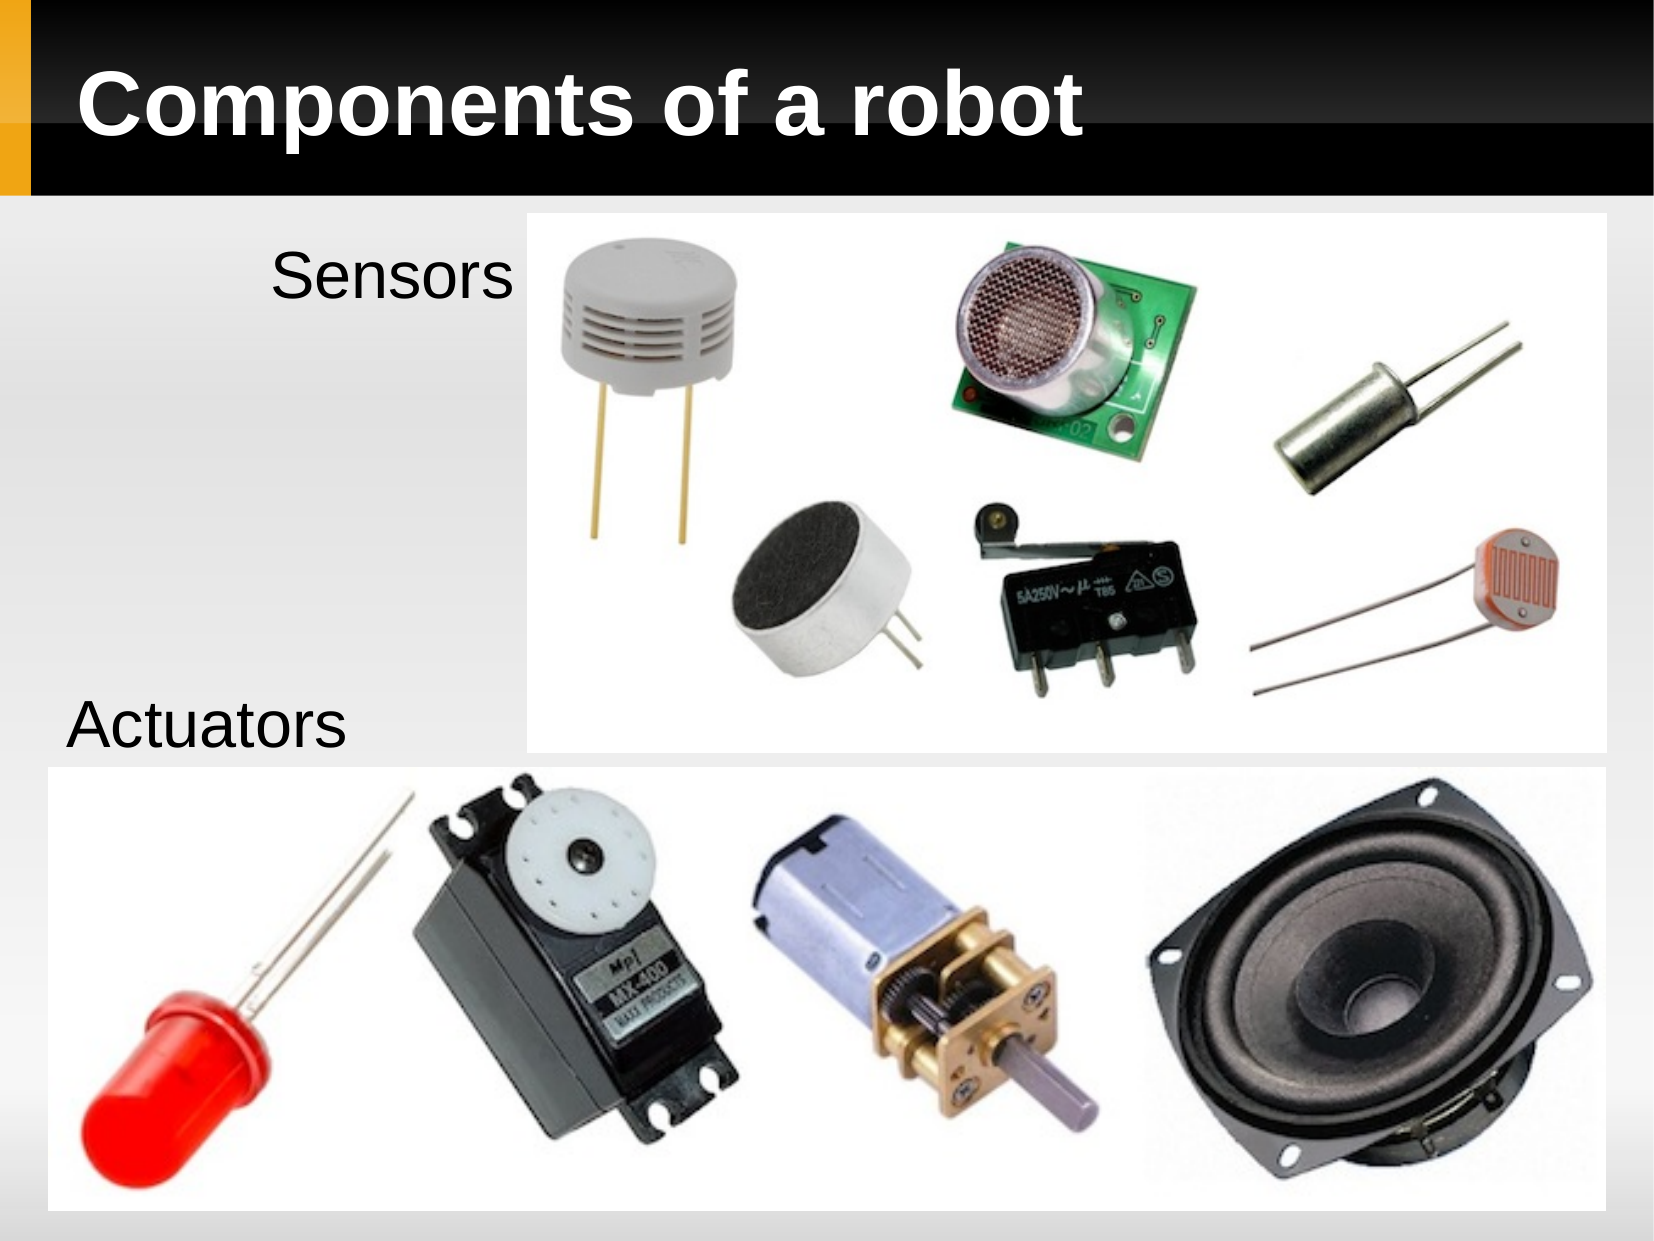

# Components of a robot
 Sensors
Actuators